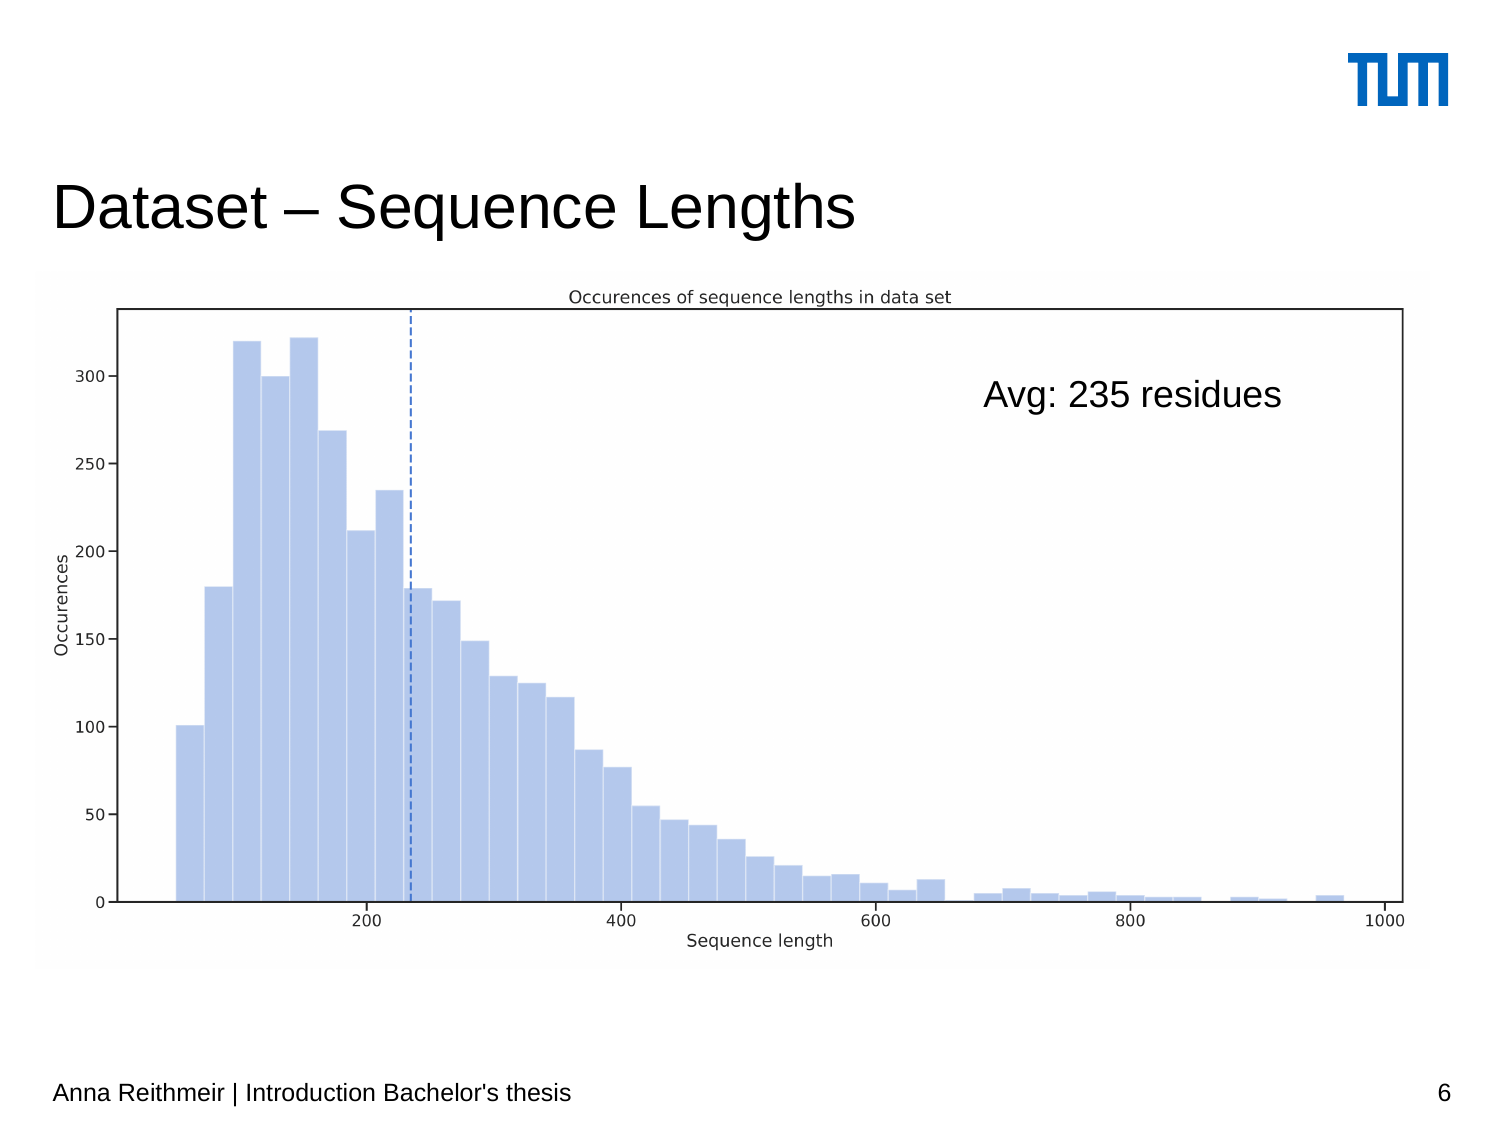

# Dataset – Sequence Lengths
Avg: 235 residues
Anna Reithmeir | Introduction Bachelor's thesis
6